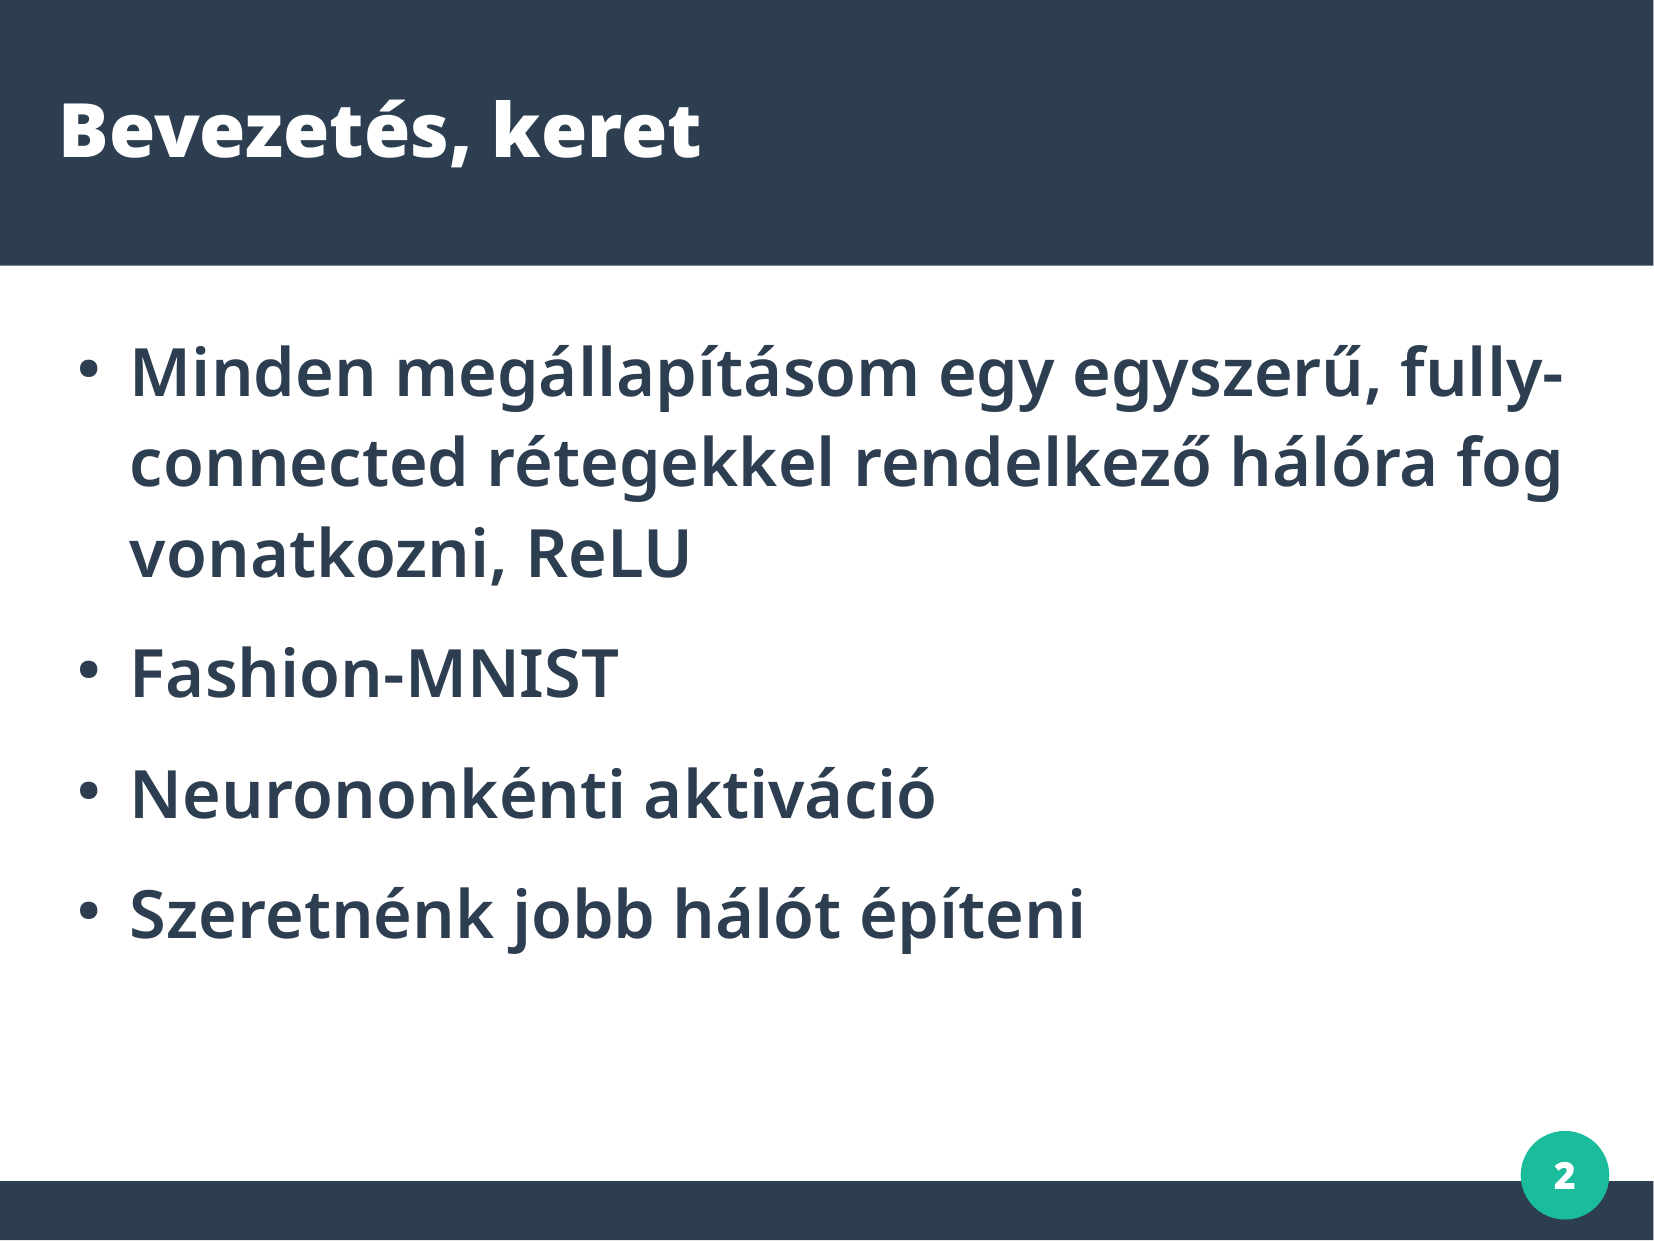

# Bevezetés, keret
Minden megállapításom egy egyszerű, fully-connected rétegekkel rendelkező hálóra fog vonatkozni, ReLU
Fashion-MNIST
Neurononkénti aktiváció
Szeretnénk jobb hálót építeni
2